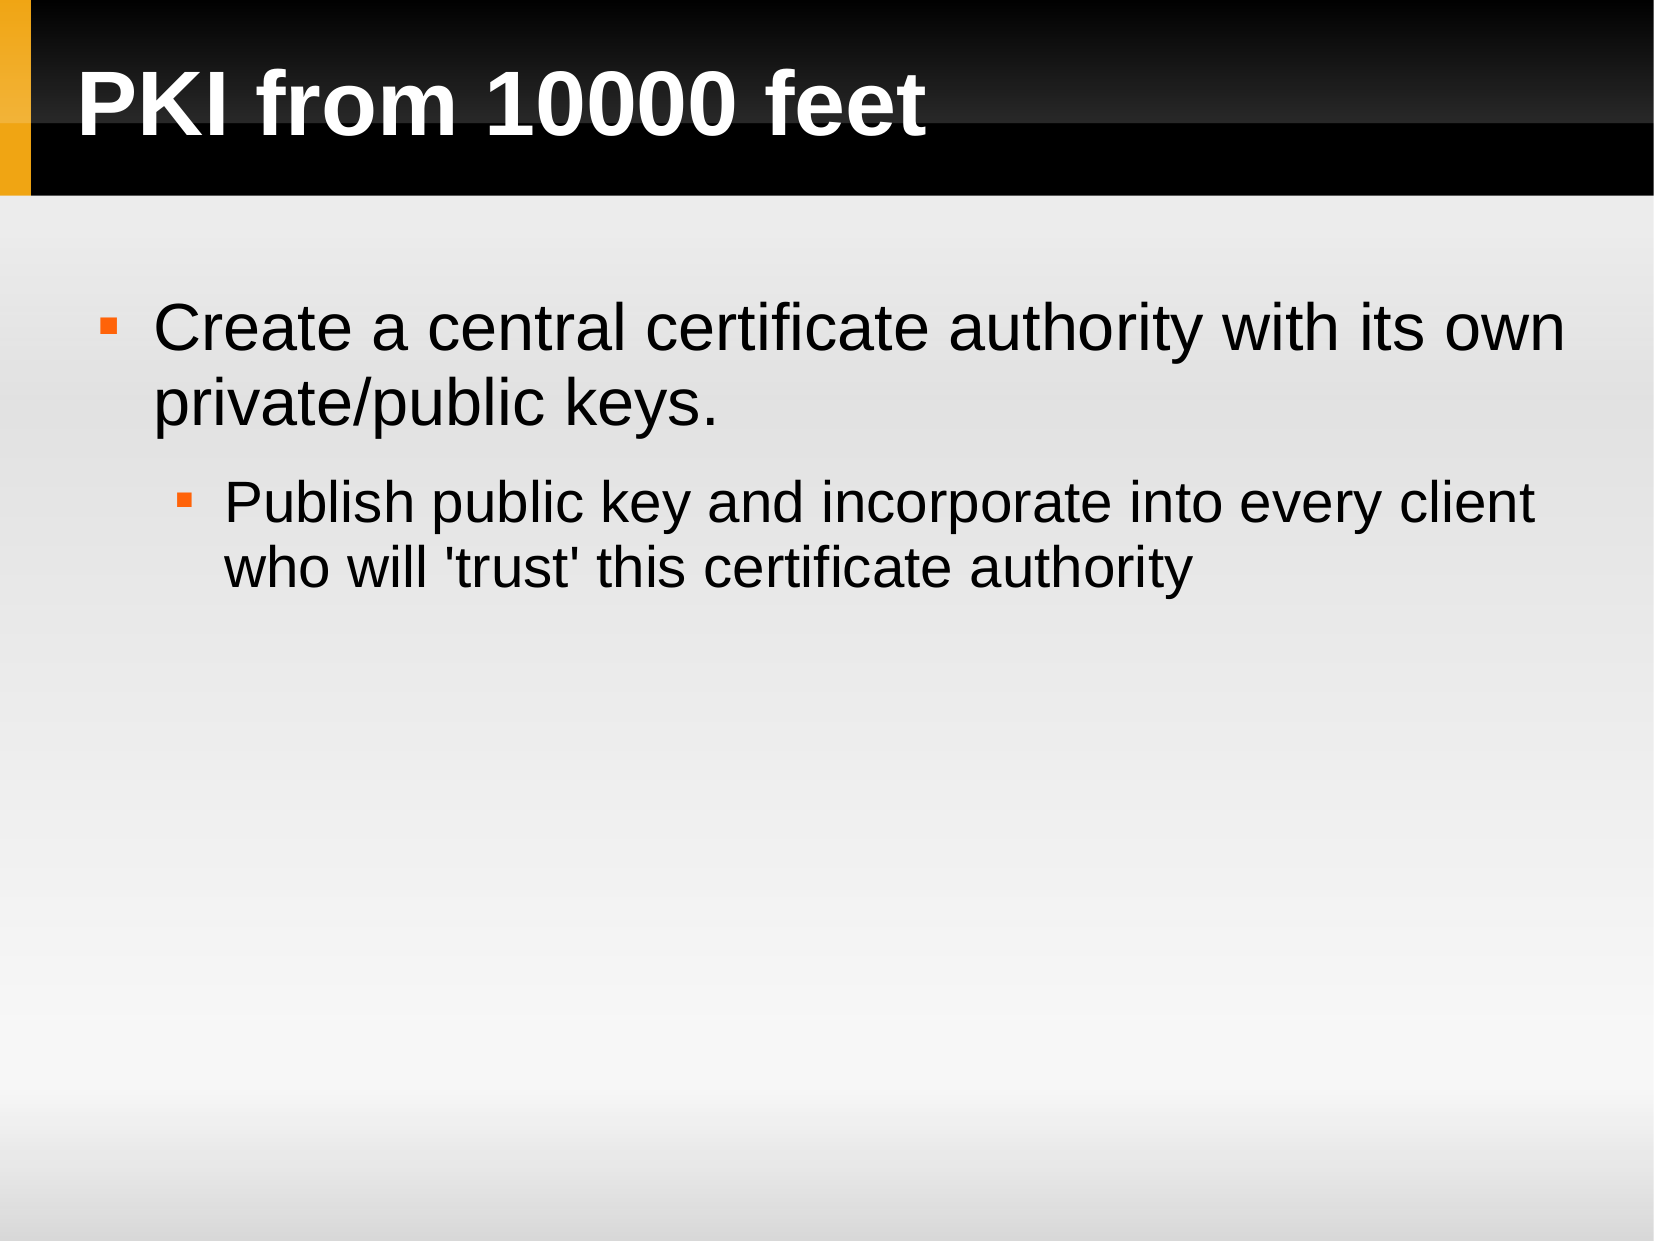

# PKI from 10000 feet
Create a central certificate authority with its own private/public keys.
Publish public key and incorporate into every client who will 'trust' this certificate authority